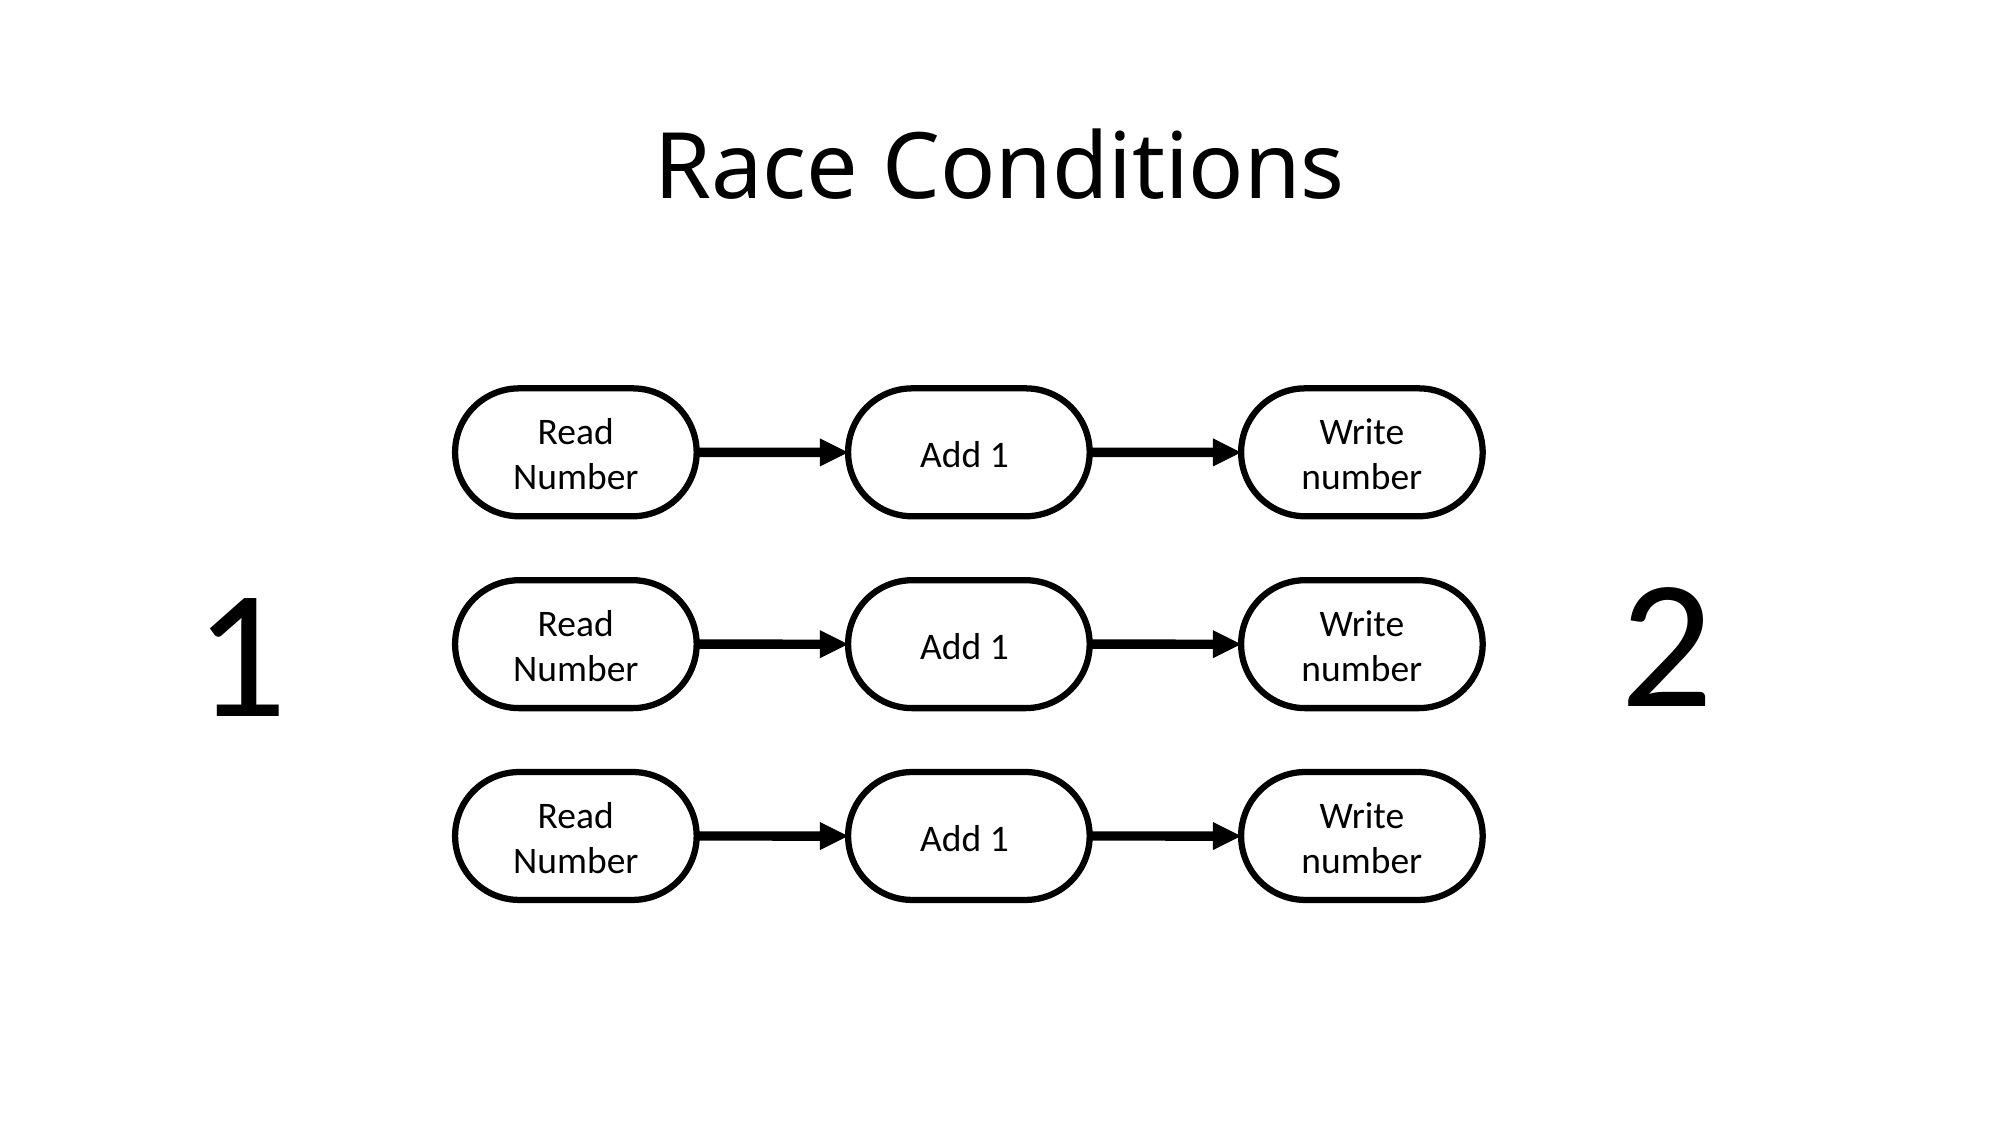

# Race Conditions
Read Number
Add 1
Write number
2
1
Read Number
Add 1
Write number
Read Number
Add 1
Write number